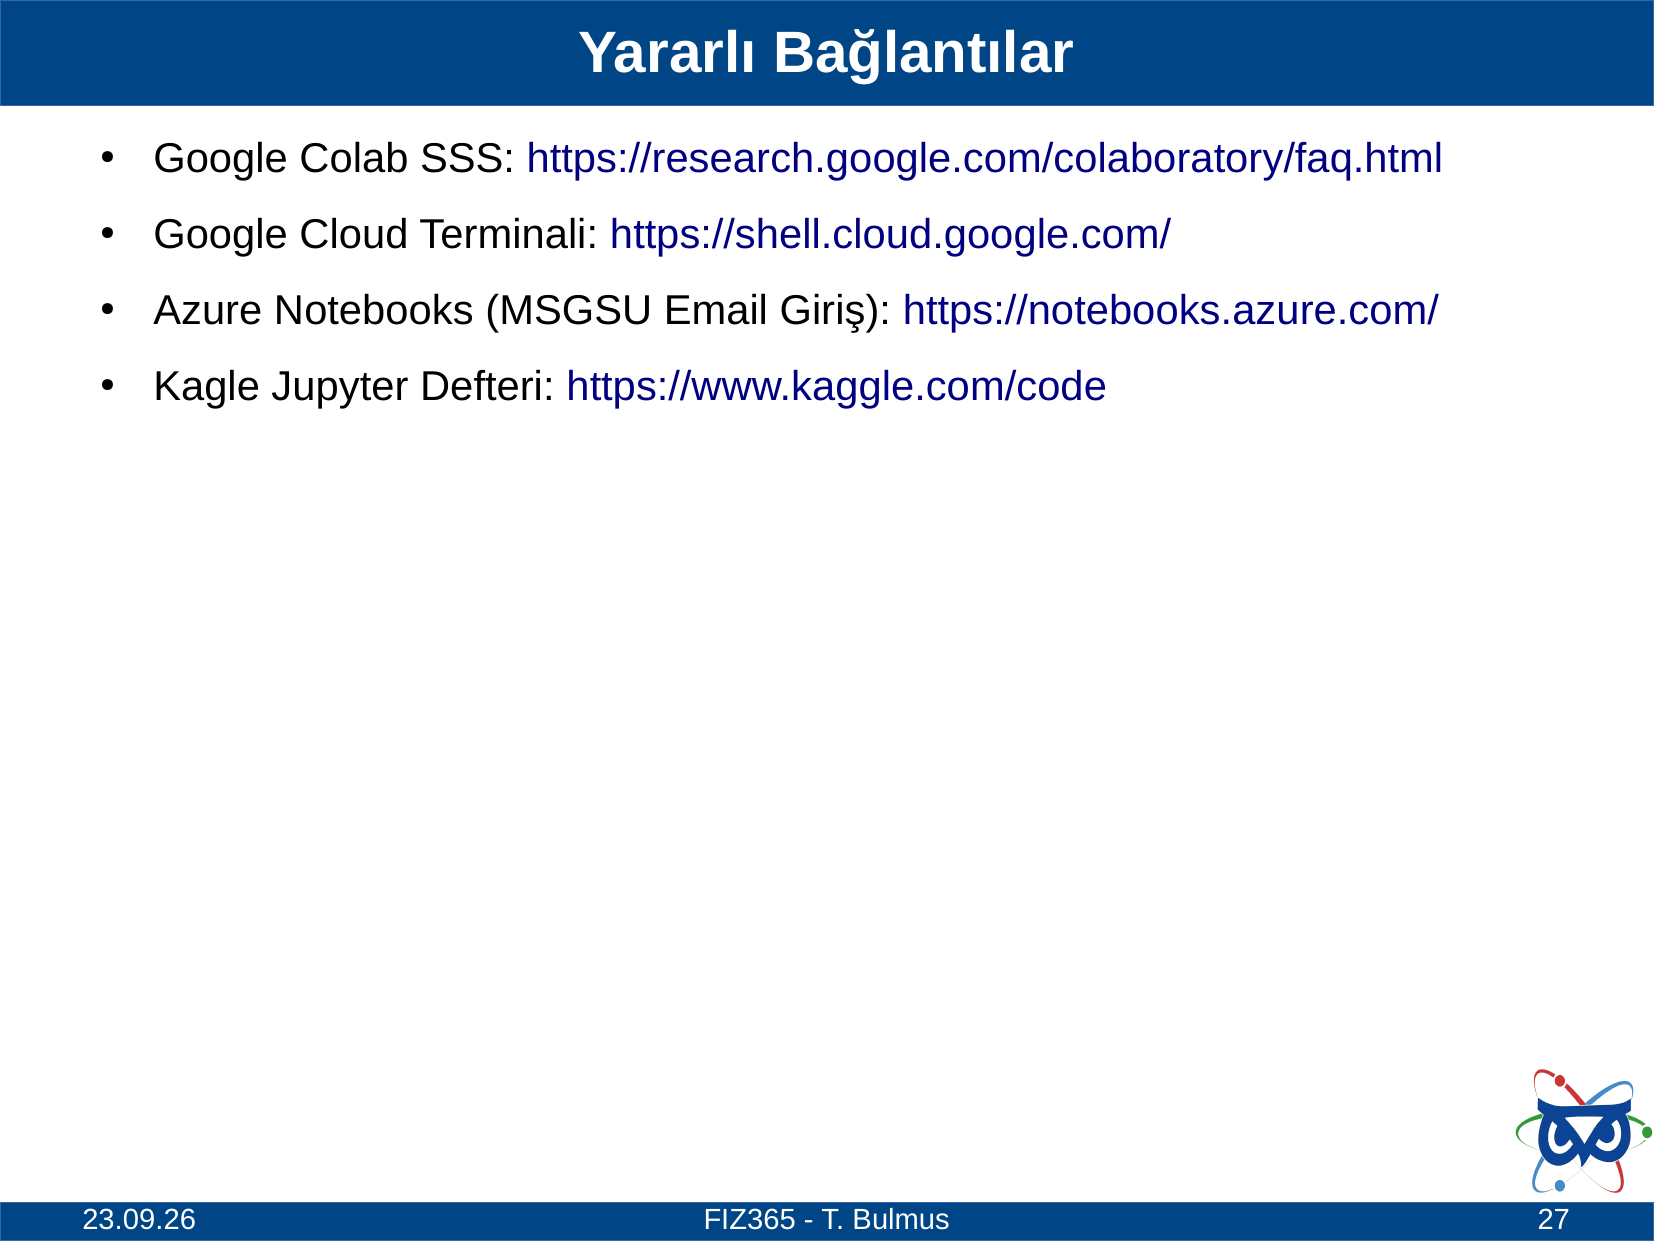

# Yararlı Bağlantılar
Google Colab SSS: https://research.google.com/colaboratory/faq.html
Google Cloud Terminali: https://shell.cloud.google.com/
Azure Notebooks (MSGSU Email Giriş): https://notebooks.azure.com/
Kagle Jupyter Defteri: https://www.kaggle.com/code
FIZ365 - T. Bulmus
27